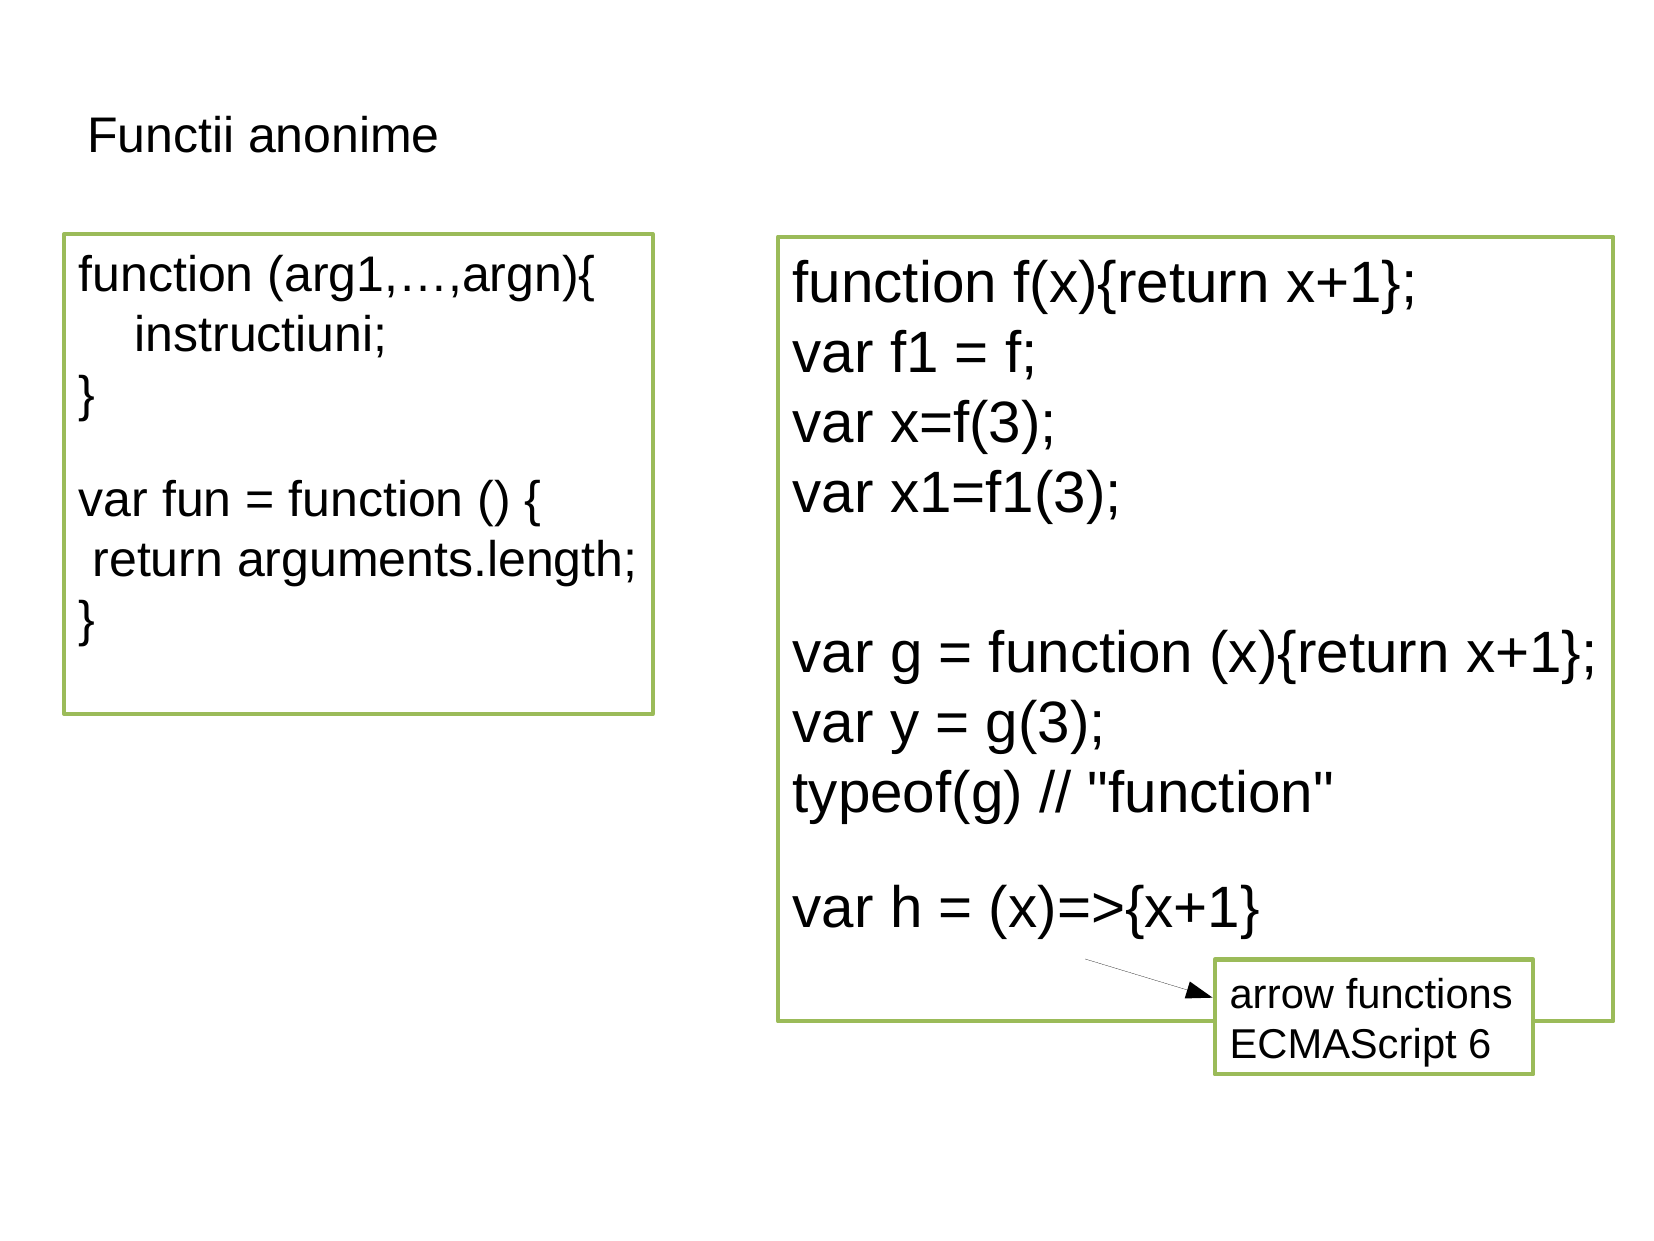

Functii anonime
function (arg1,…,argn){
 instructiuni;
}
var fun = function () {
 return arguments.length;
}
function f(x){return x+1};
var f1 = f;
var x=f(3);
var x1=f1(3);
var g = function (x){return x+1};
var y = g(3);
typeof(g) // "function"
var h = (x)=>{x+1}
arrow functions
ECMAScript 6